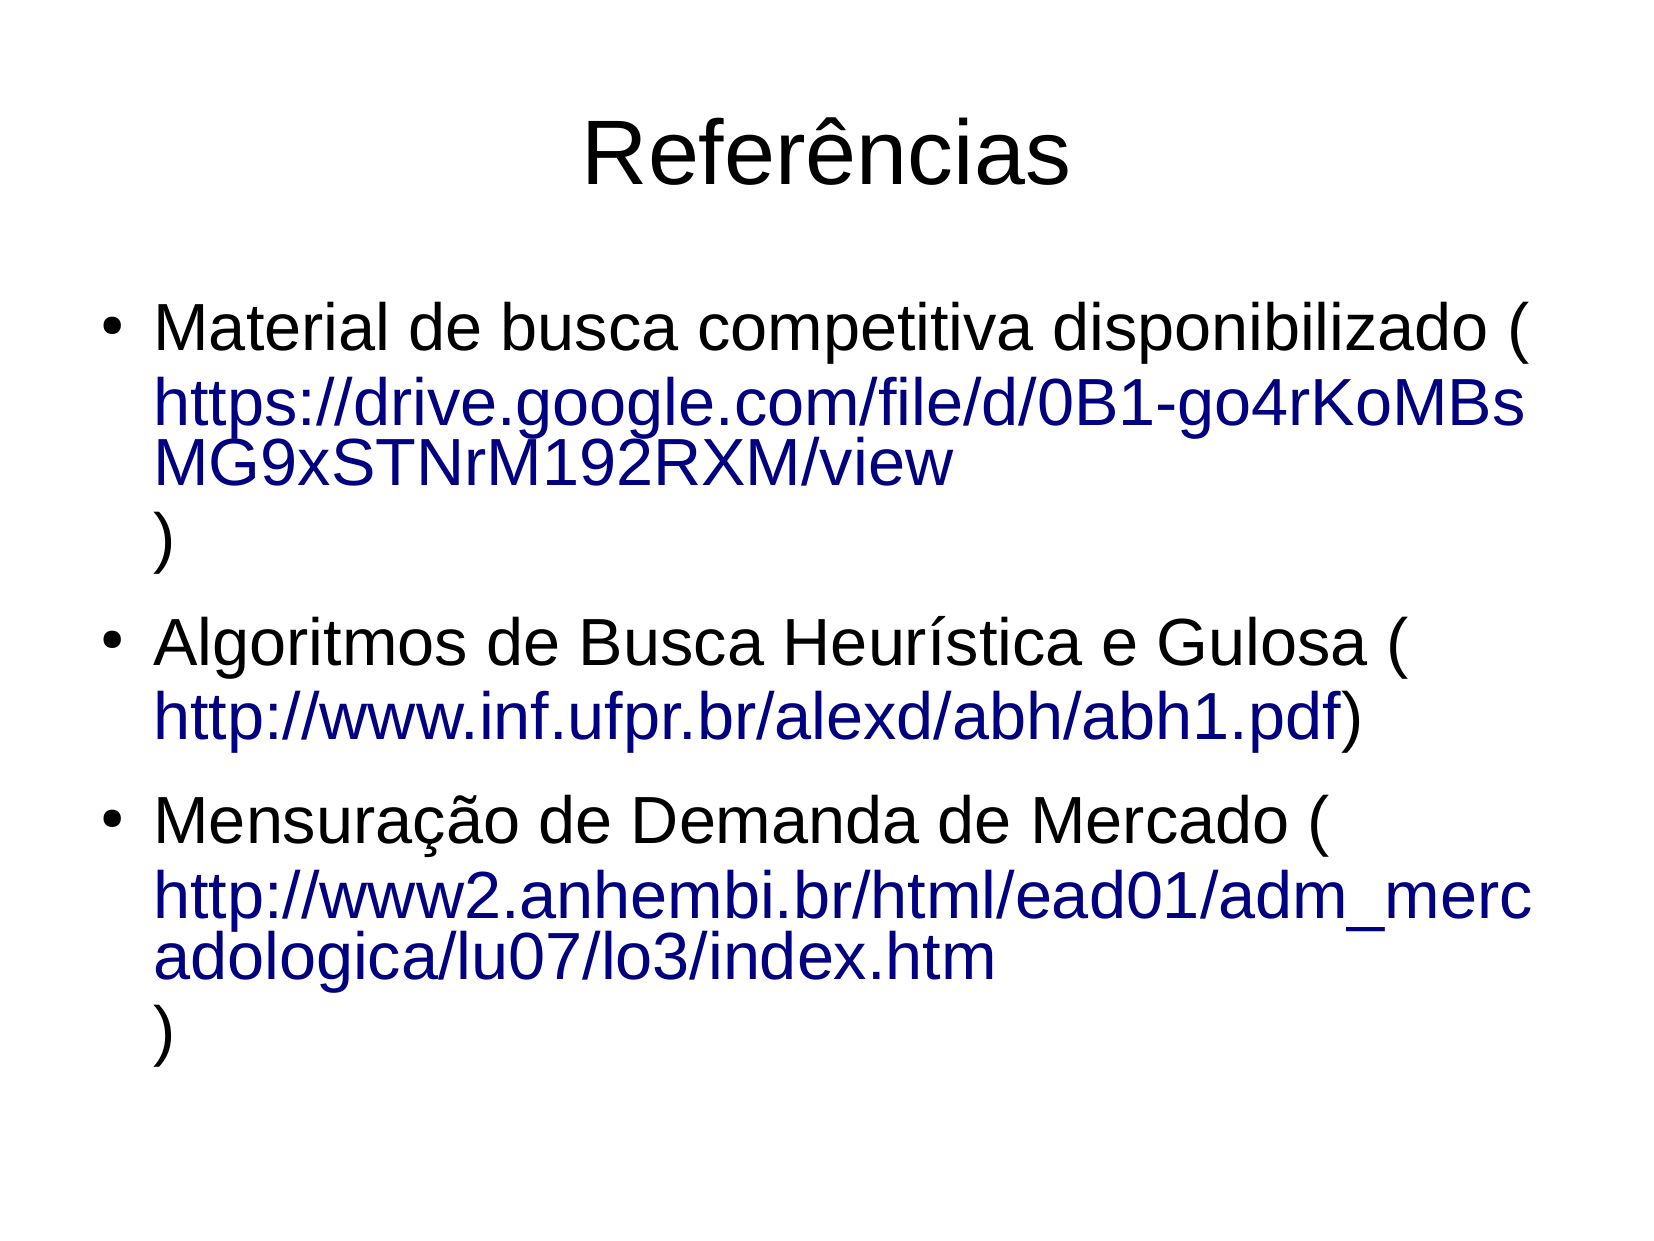

# Referências
Material de busca competitiva disponibilizado (https://drive.google.com/file/d/0B1-go4rKoMBsMG9xSTNrM192RXM/view)
Algoritmos de Busca Heurística e Gulosa (http://www.inf.ufpr.br/alexd/abh/abh1.pdf)
Mensuração de Demanda de Mercado (http://www2.anhembi.br/html/ead01/adm_mercadologica/lu07/lo3/index.htm)